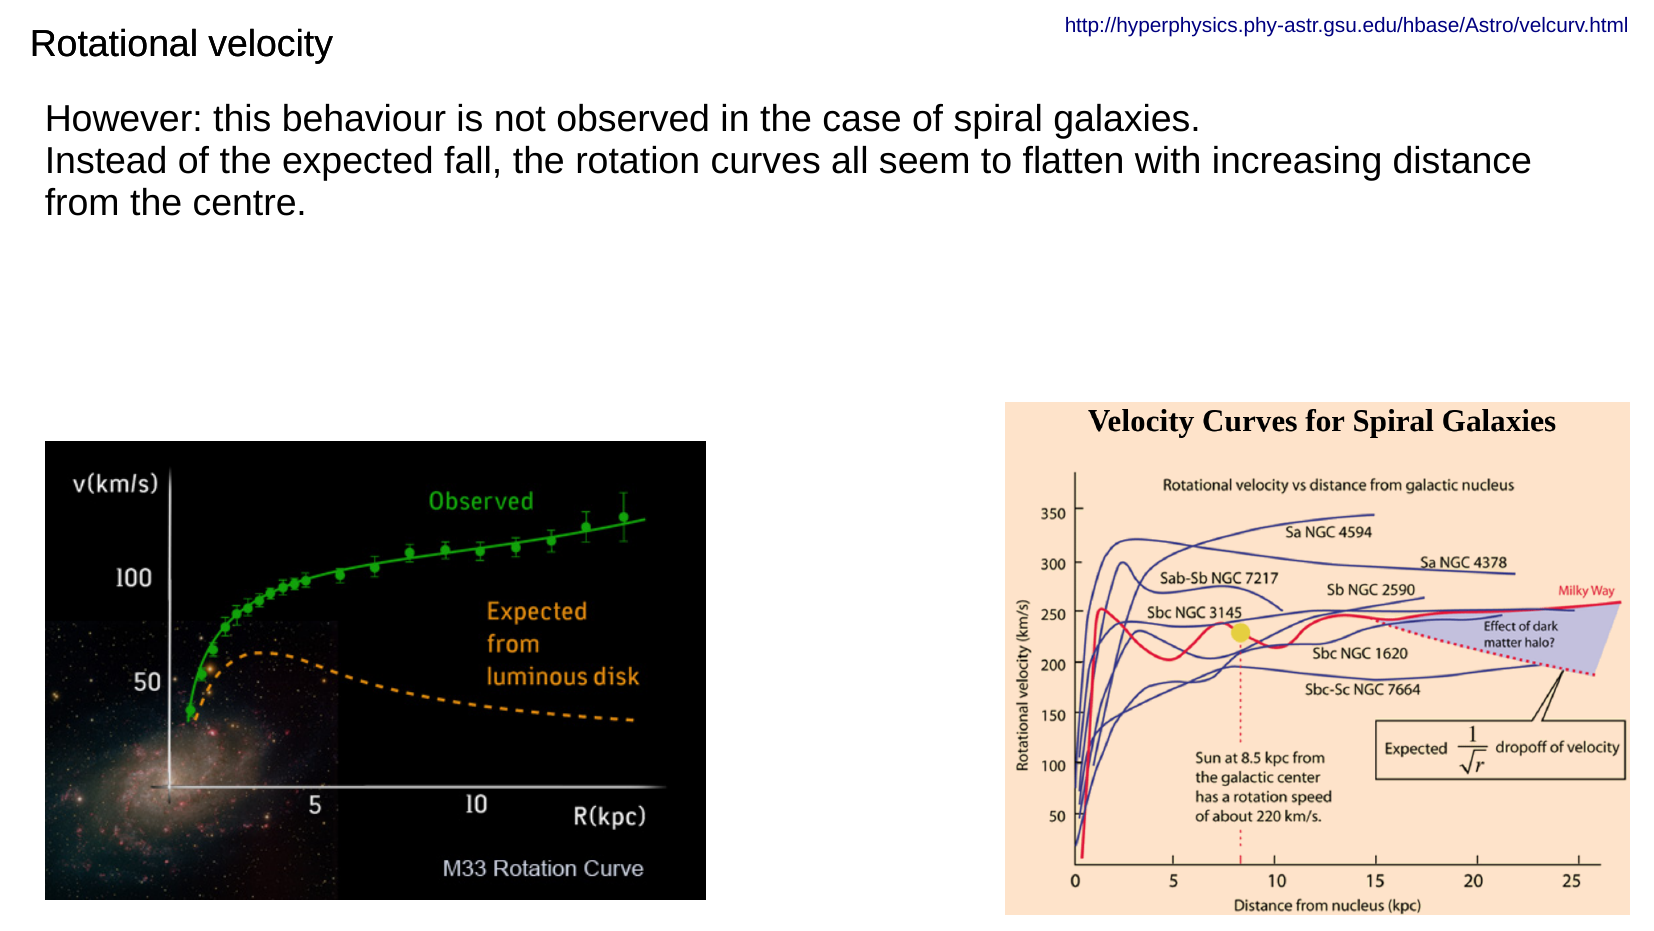

http://hyperphysics.phy-astr.gsu.edu/hbase/Astro/velcurv.html
Rotational velocity
Rotational velocity
However: this behaviour is not observed in the case of spiral galaxies.
Instead of the expected fall, the rotation curves all seem to flatten with increasing distance from the centre.